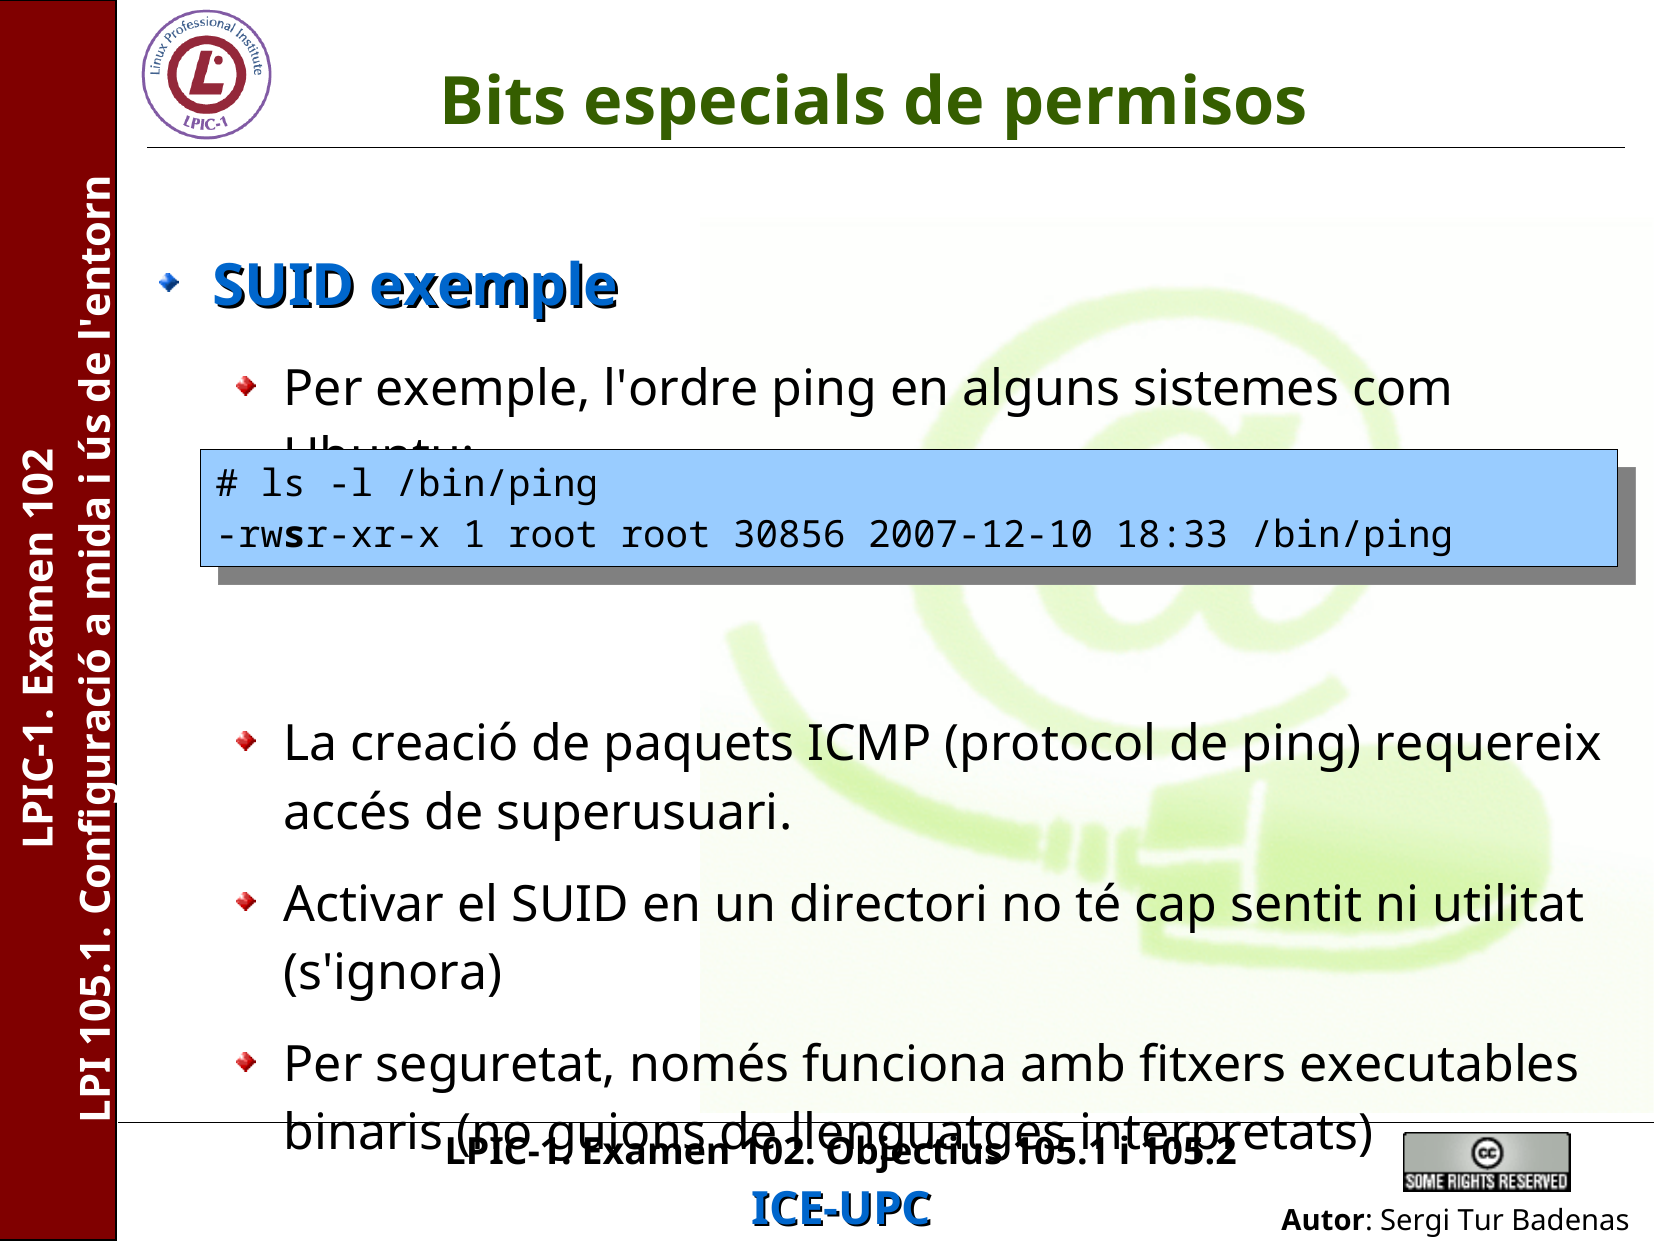

# Bits especials de permisos
SUID exemple
Per exemple, l'ordre ping en alguns sistemes com Ubuntu:
La creació de paquets ICMP (protocol de ping) requereix accés de superusuari.
Activar el SUID en un directori no té cap sentit ni utilitat (s'ignora)
Per seguretat, només funciona amb fitxers executables binaris (no guions de llenguatges interpretats)
# ls -l /bin/ping
-rwsr-xr-x 1 root root 30856 2007-12-10 18:33 /bin/ping